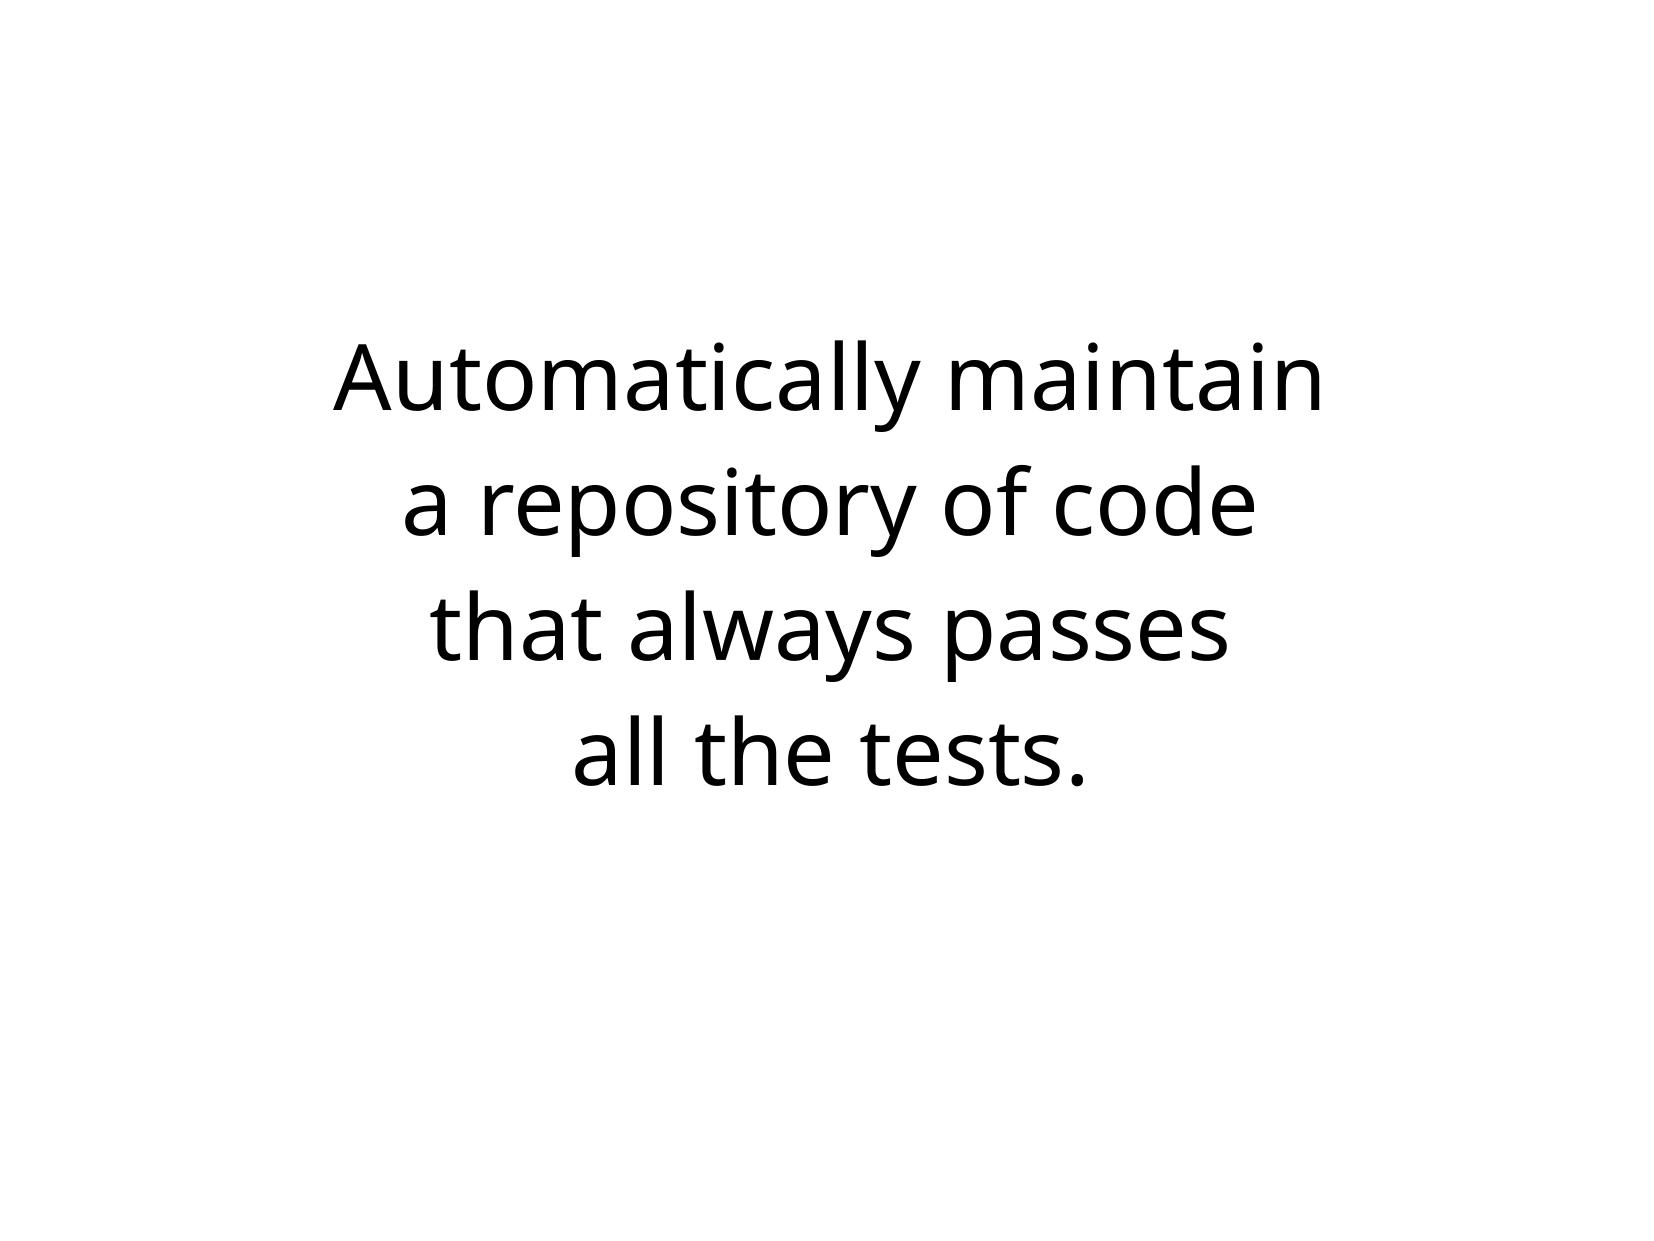

# Automatically maintain a repository of code that always passes all the tests.